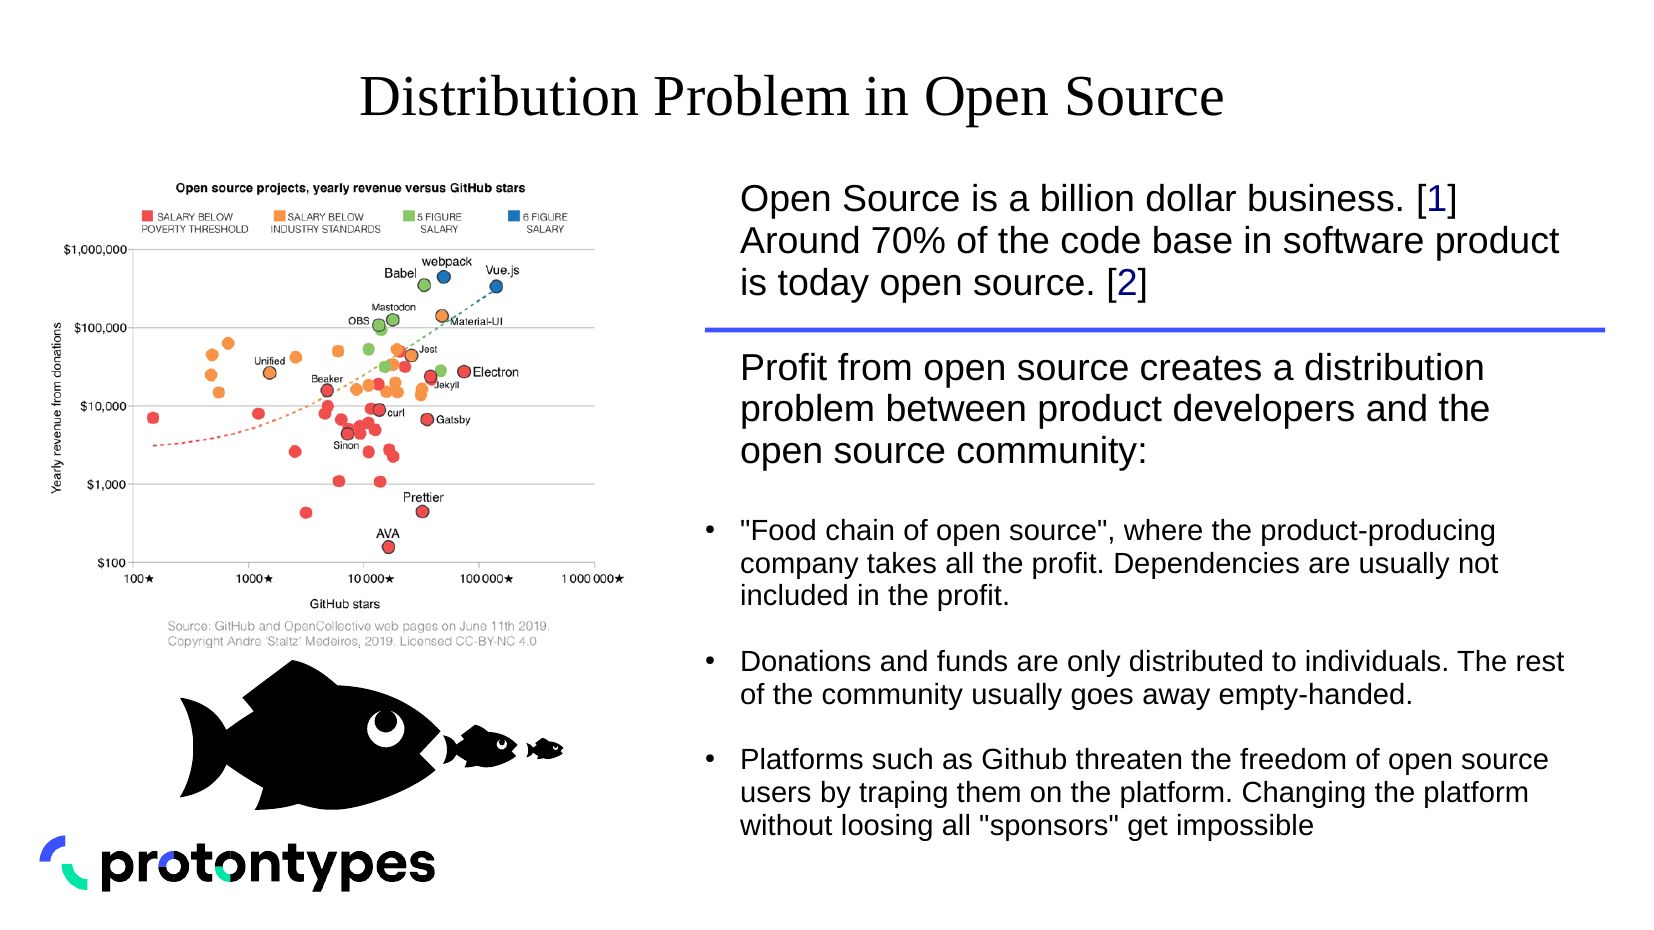

Distribution Problem in Open Source
Open Source is a billion dollar business. [1]
Around 70% of the code base in software product is today open source. [2]
Profit from open source creates a distribution problem between product developers and the open source community:
"Food chain of open source", where the product-producing company takes all the profit. Dependencies are usually not included in the profit.
Donations and funds are only distributed to individuals. The rest of the community usually goes away empty-handed.
Platforms such as Github threaten the freedom of open source users by traping them on the platform. Changing the platform without loosing all "sponsors" get impossible